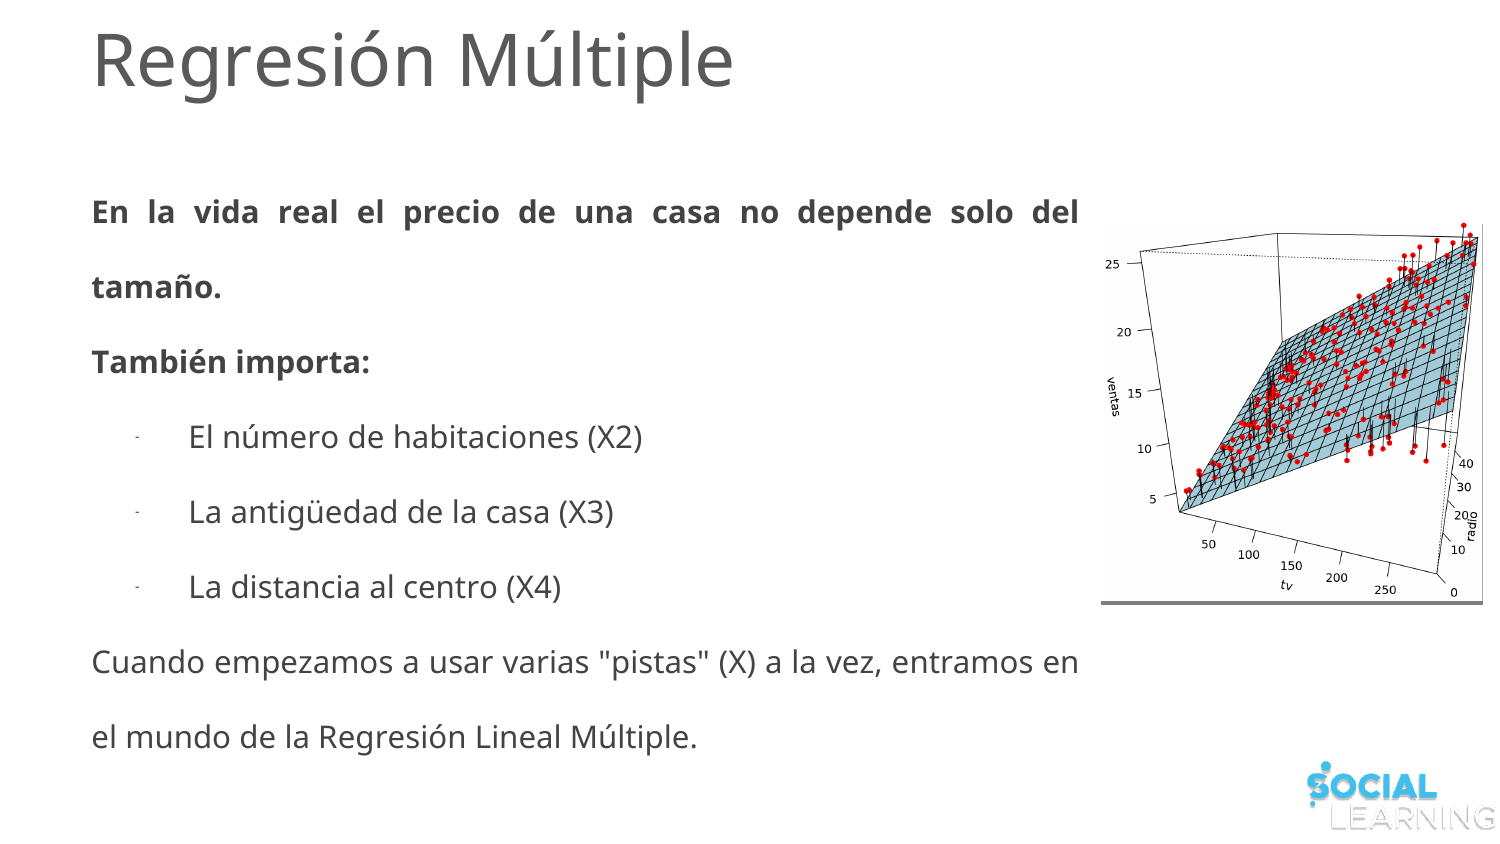

Regresión Múltiple
En la vida real el precio de una casa no depende solo del tamaño.
También importa:
El número de habitaciones (X2)
La antigüedad de la casa (X3)
La distancia al centro (X4)
Cuando empezamos a usar varias "pistas" (X) a la vez, entramos en el mundo de la Regresión Lineal Múltiple.